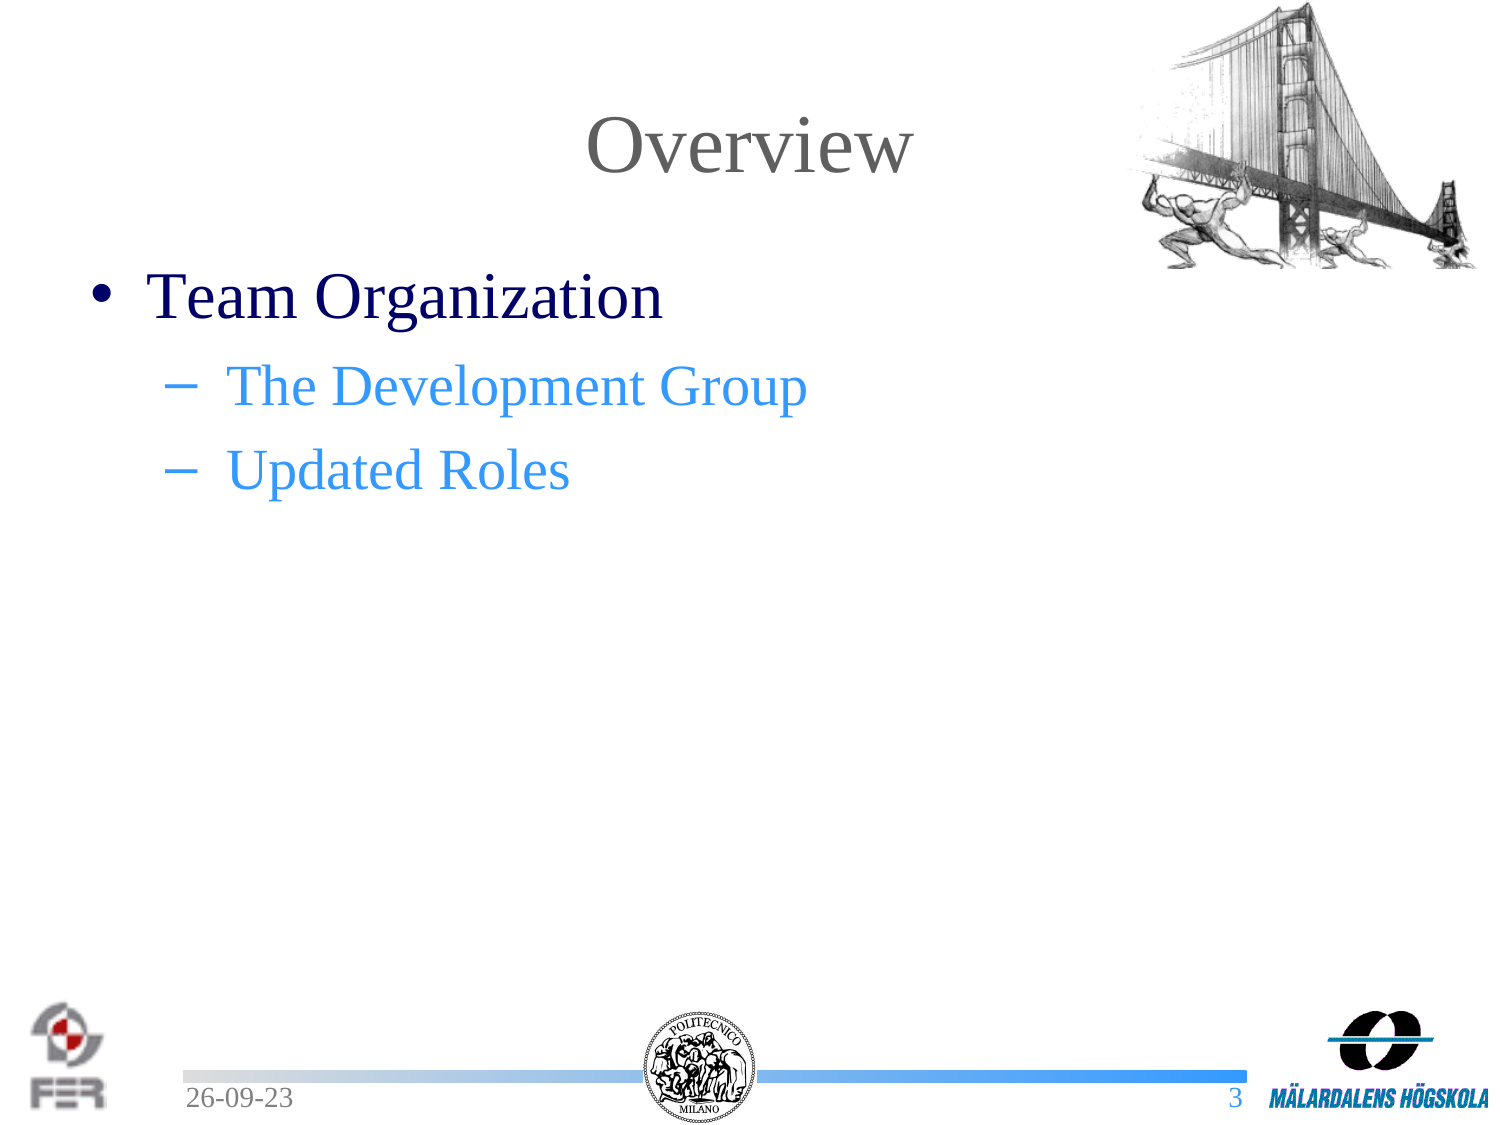

# Overview
Team Organization
 The Development Group
 Updated Roles
26-08-21